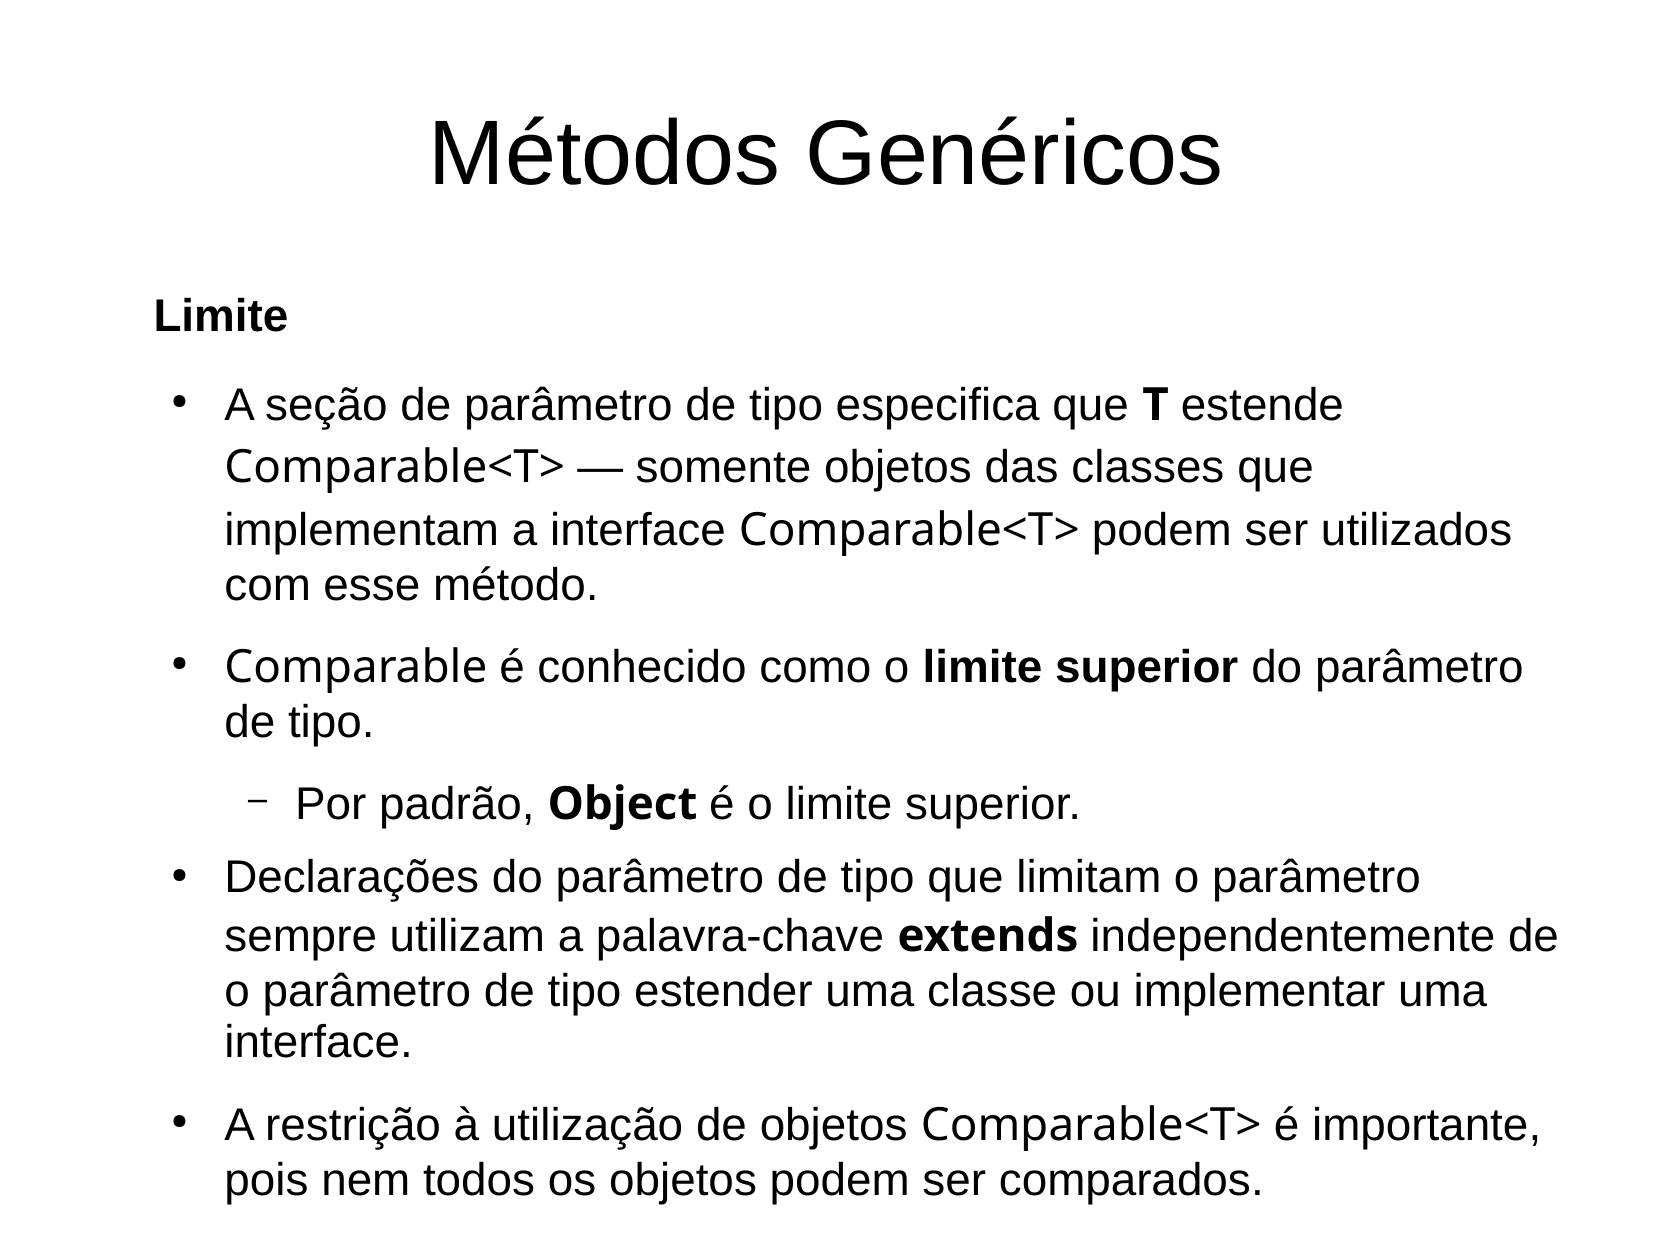

# Métodos Genéricos
Limite
A seção de parâmetro de tipo especifica que T estende Comparable<T> — somente objetos das classes que implementam a interface Comparable<T> podem ser utilizados com esse método.
Comparable é conhecido como o limite superior do parâmetro de tipo.
Por padrão, Object é o limite superior.
Declarações do parâmetro de tipo que limitam o parâmetro sempre utilizam a palavra-chave extends independentemente de o parâmetro de tipo estender uma classe ou implementar uma interface.
A restrição à utilização de objetos Comparable<T> é importante, pois nem todos os objetos podem ser comparados.